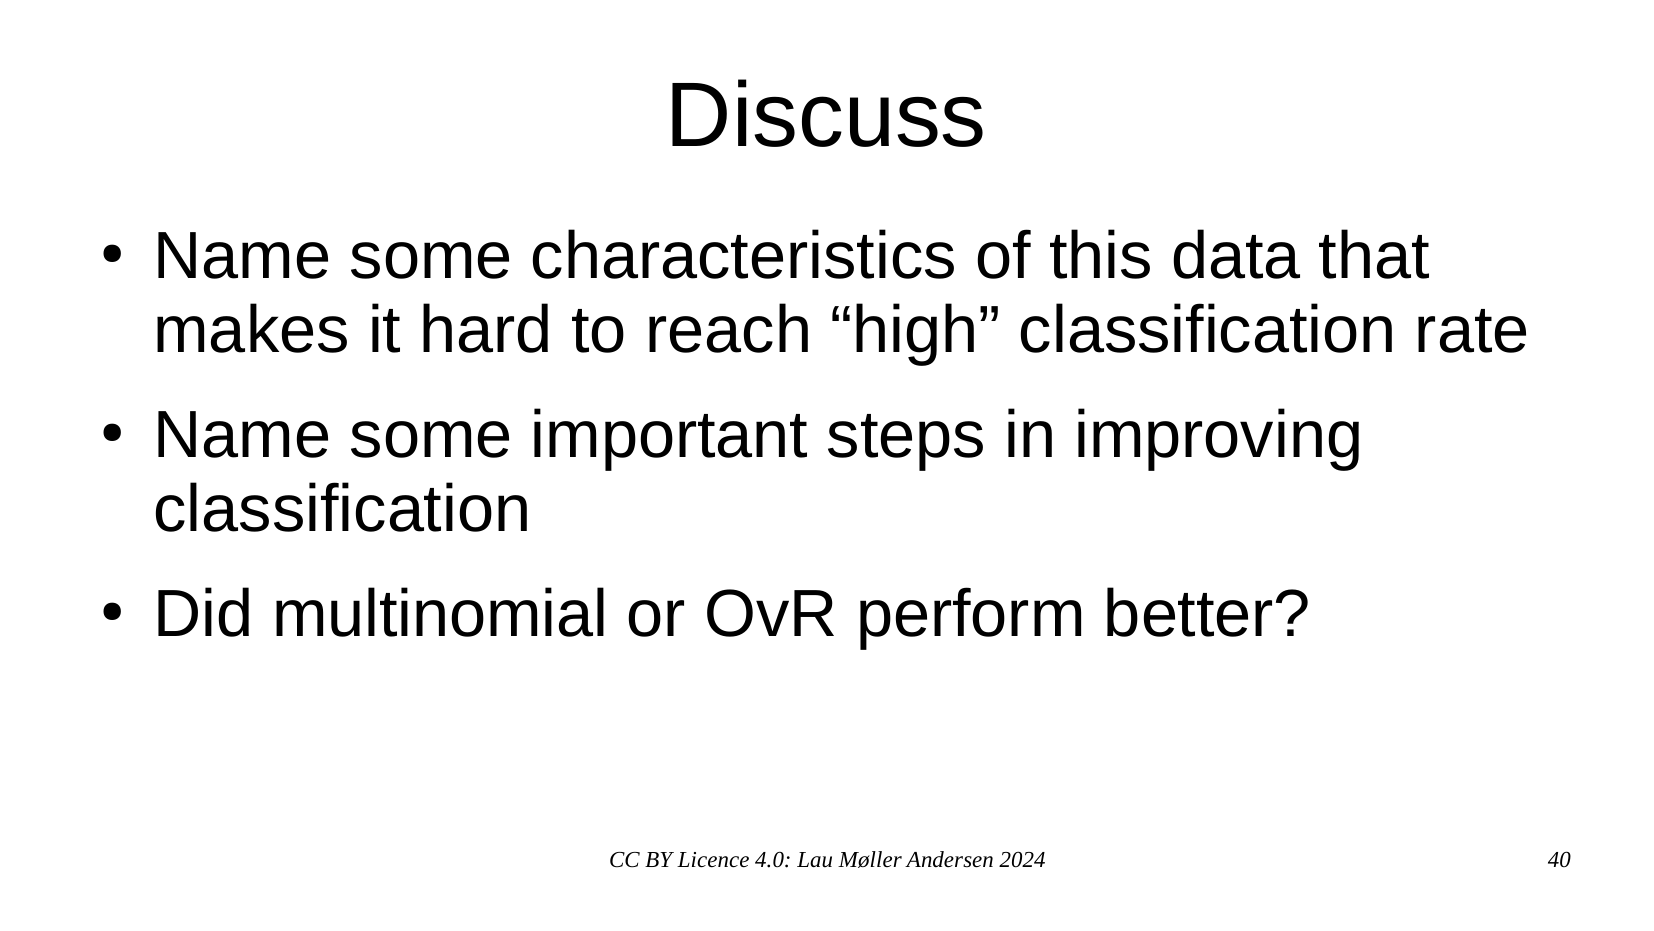

# Discuss
Name some characteristics of this data that makes it hard to reach “high” classification rate
Name some important steps in improving classification
Did multinomial or OvR perform better?
CC BY Licence 4.0: Lau Møller Andersen 2024
40